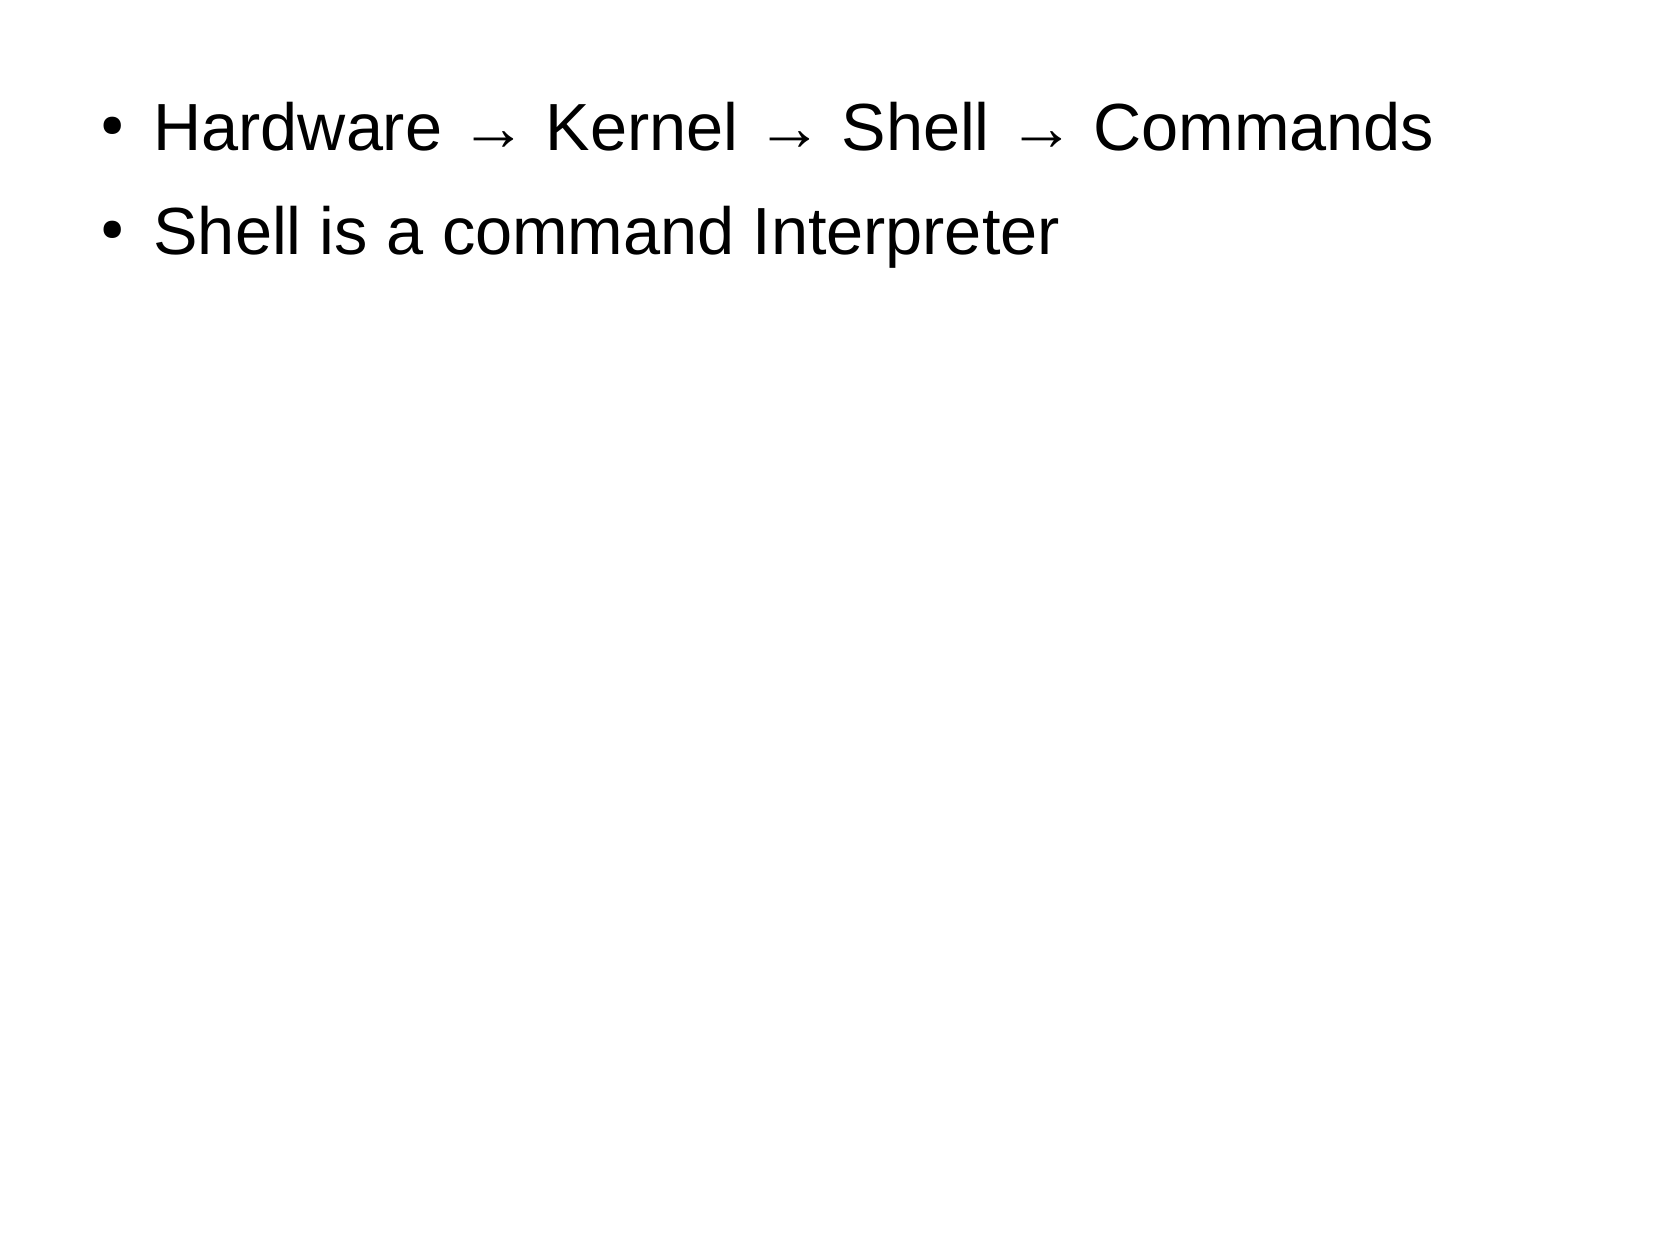

# Hardware → Kernel → Shell → Commands
Shell is a command Interpreter